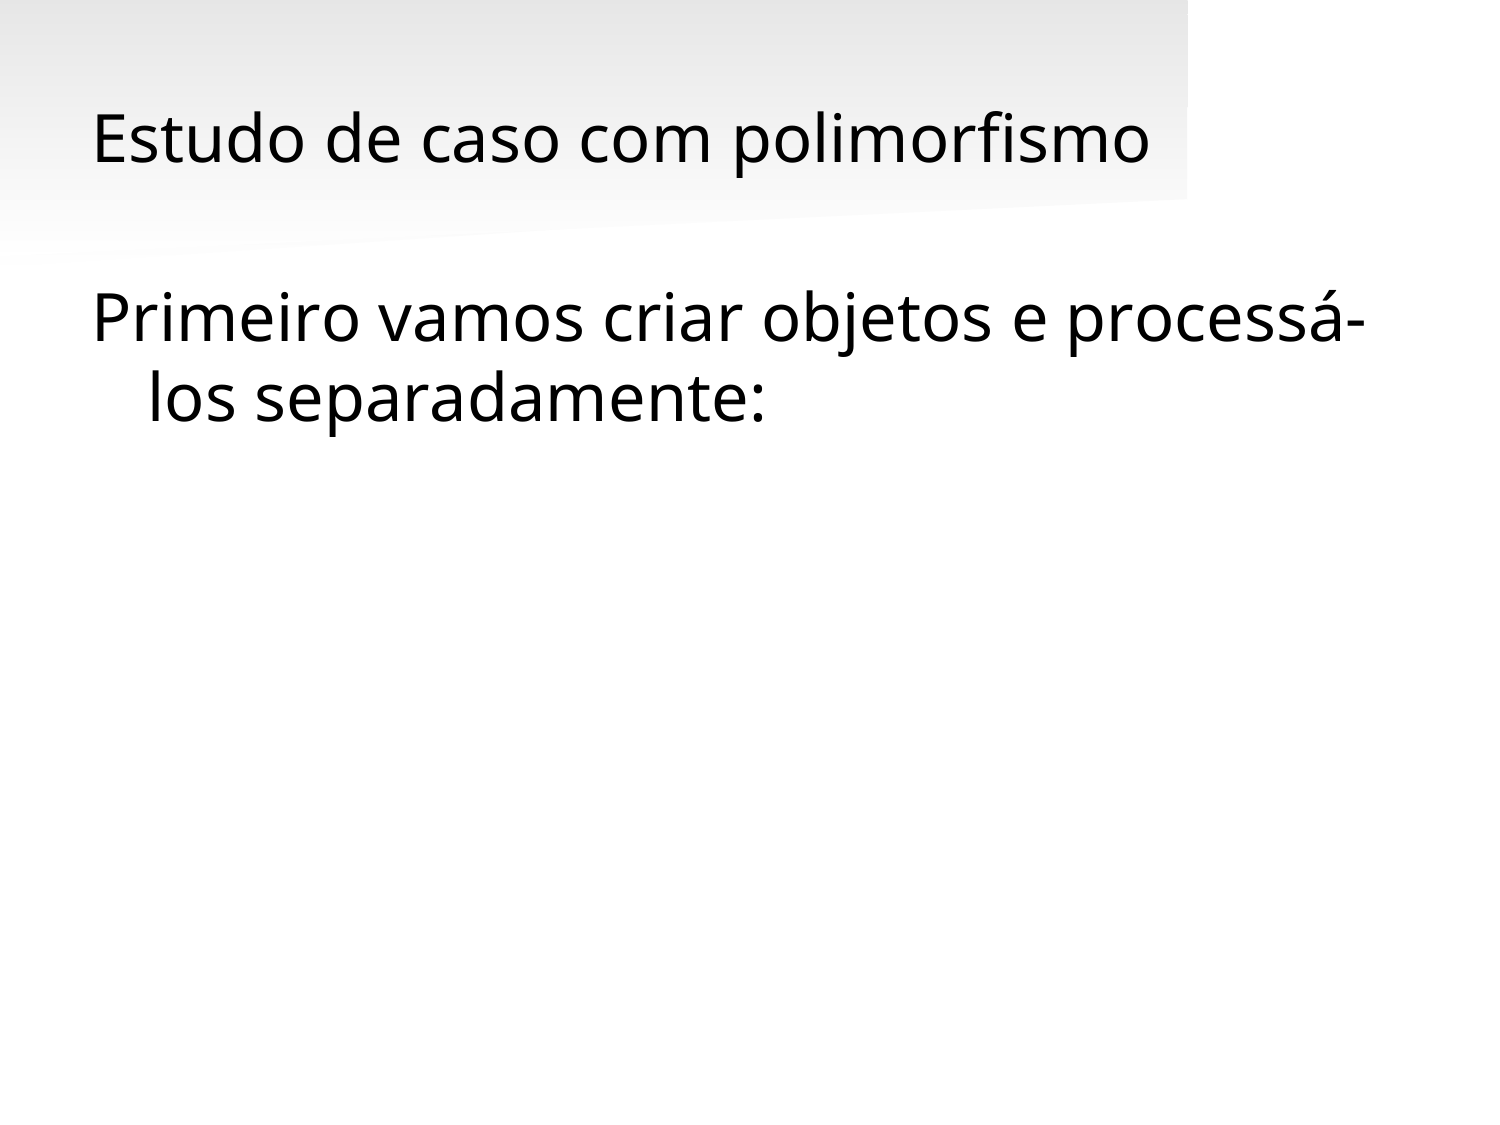

# Estudo de caso com polimorfismo
Primeiro vamos criar objetos e processá-los separadamente: